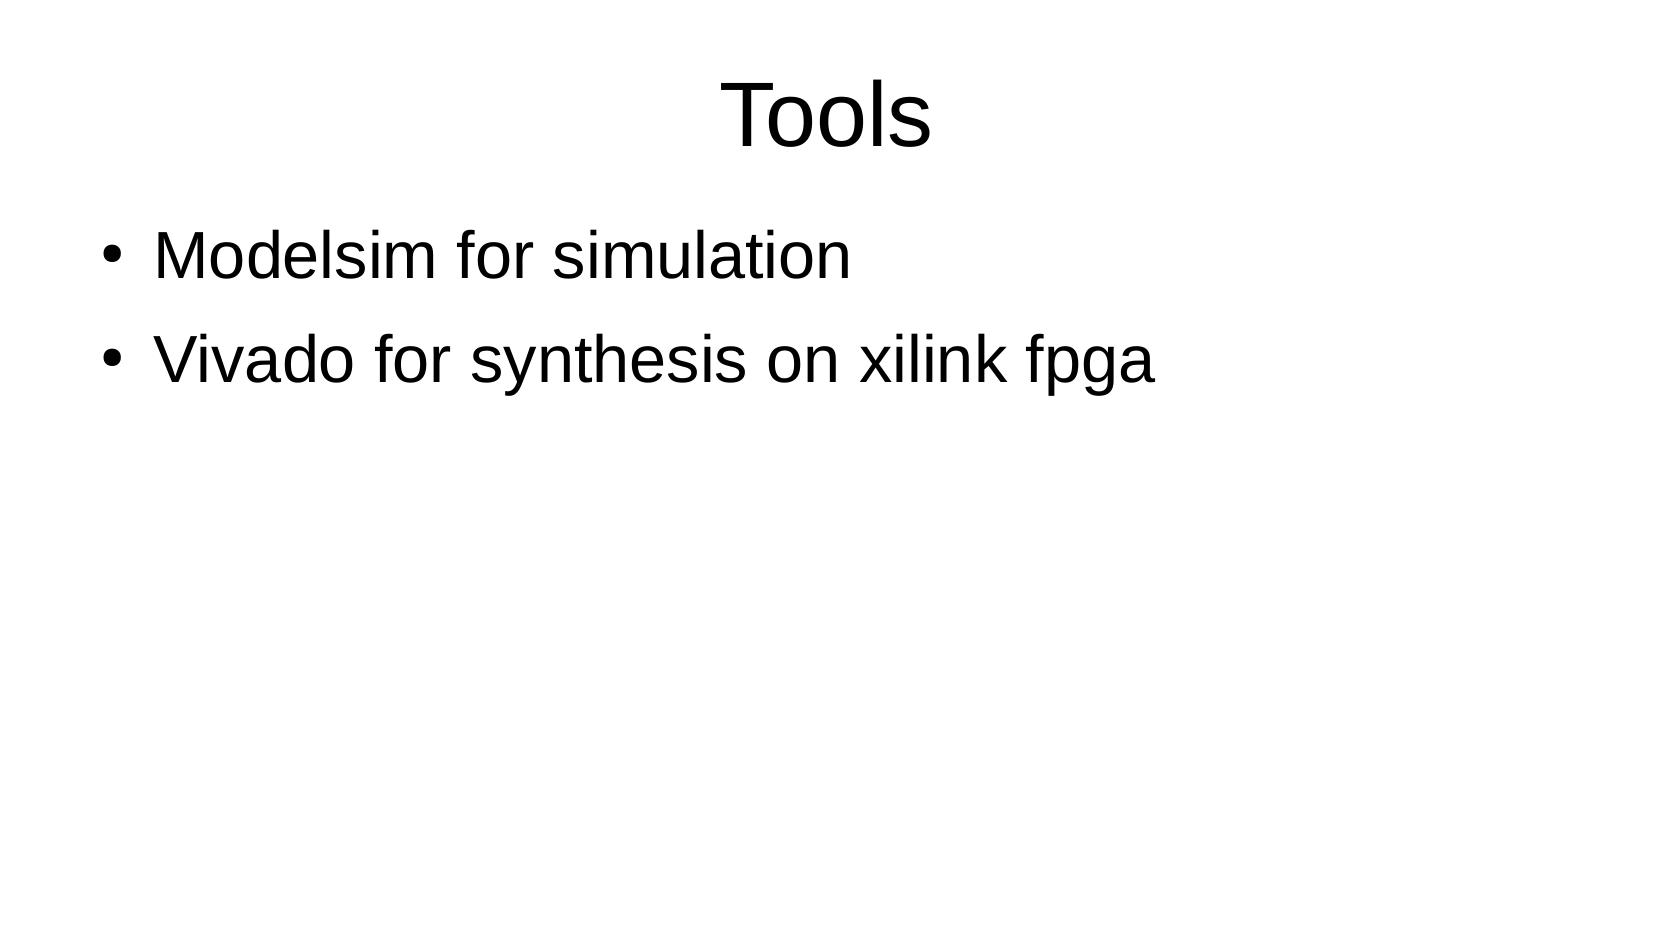

# Tools
Modelsim for simulation
Vivado for synthesis on xilink fpga